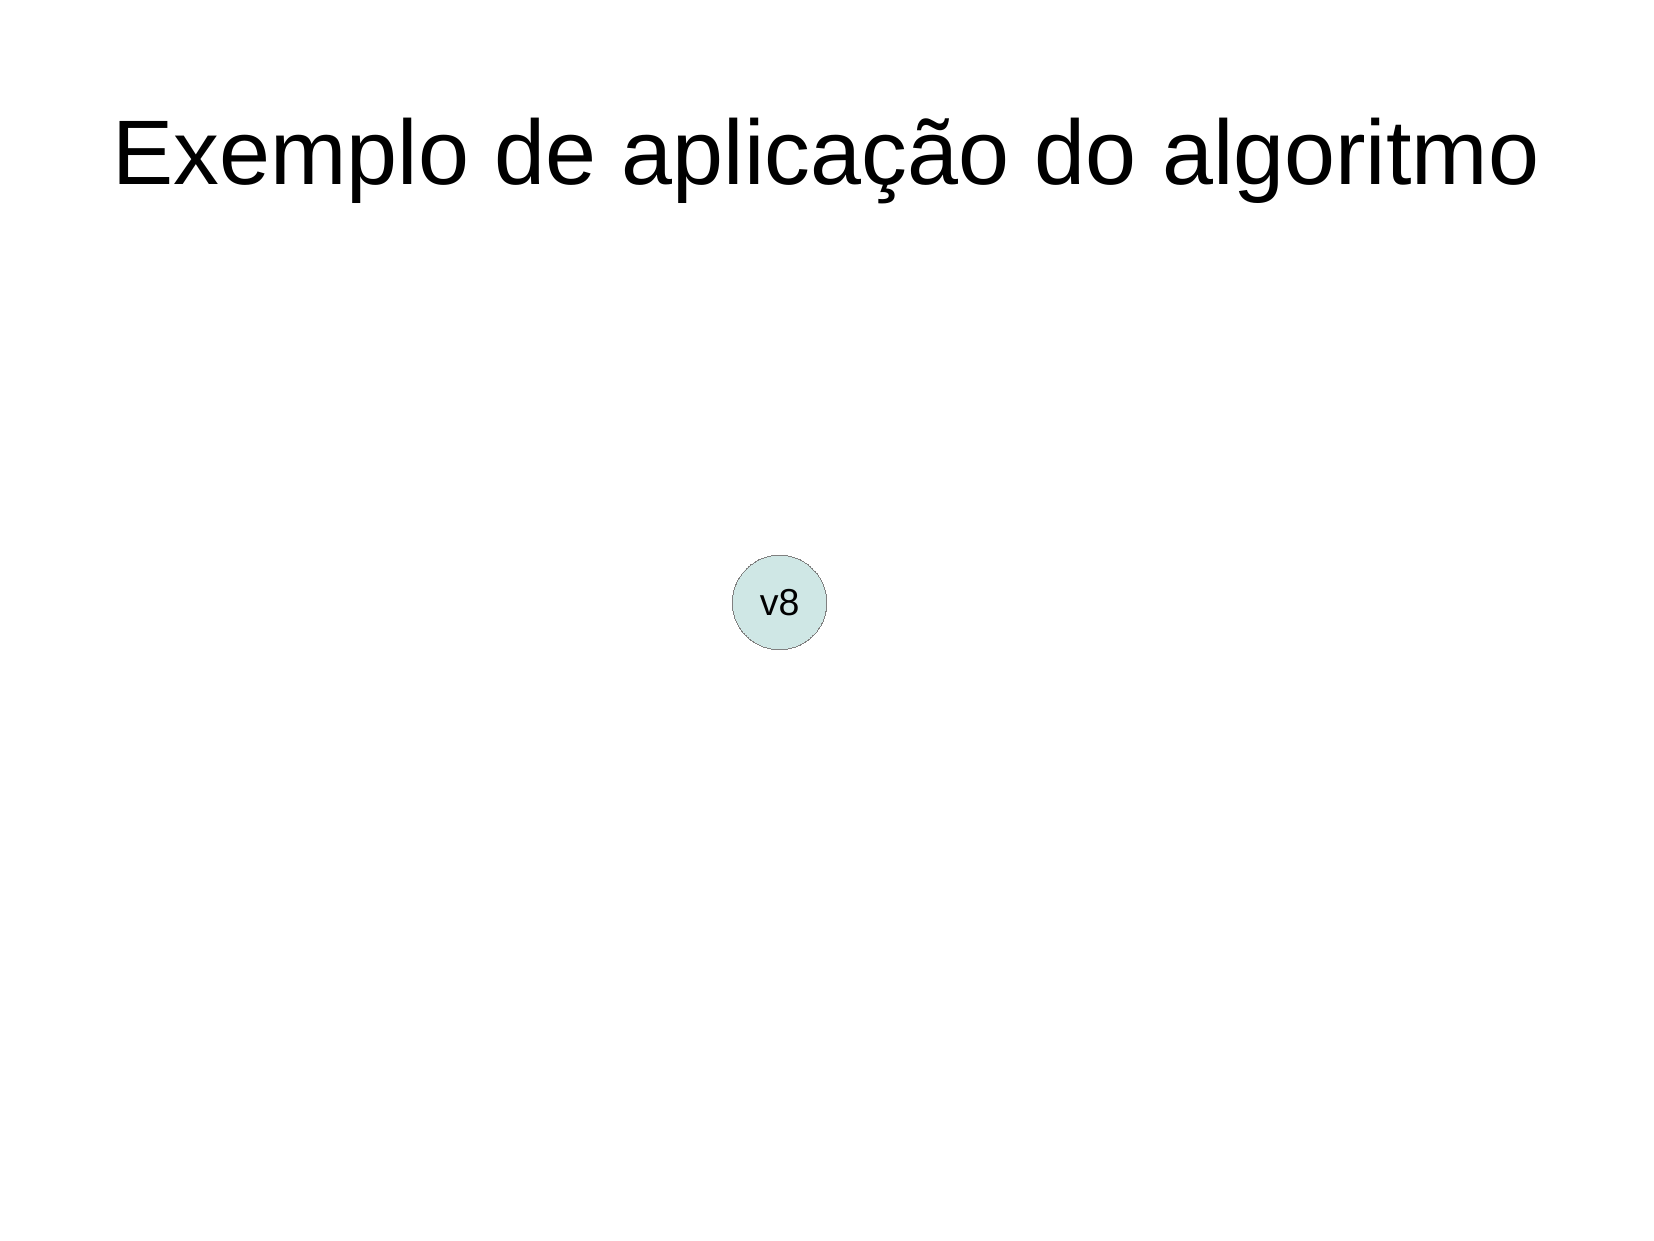

# Exemplo de aplicação do algoritmo
v8